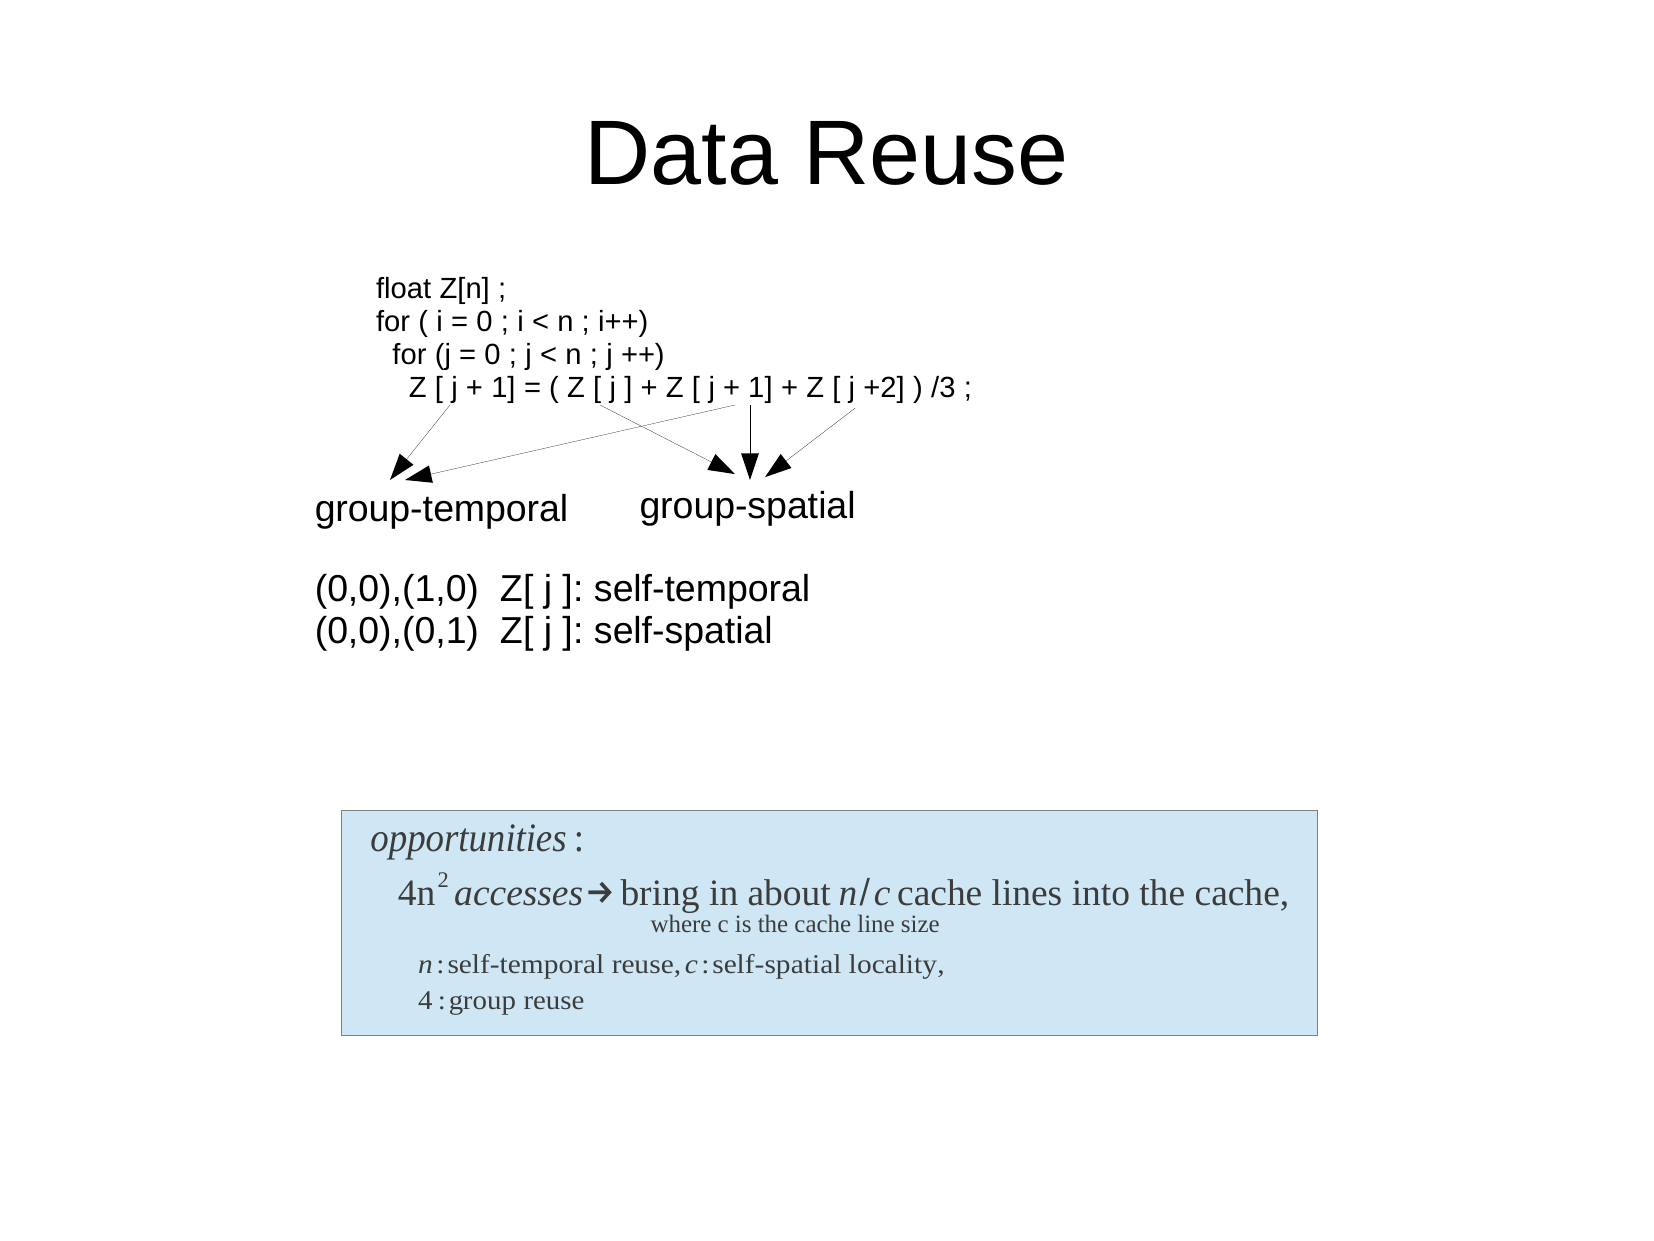

# Data Reuse
float Z[n] ;
for ( i = 0 ; i < n ; i++)
 for (j = 0 ; j < n ; j ++)
 Z [ j + 1] = ( Z [ j ] + Z [ j + 1] + Z [ j +2] ) /3 ;
group-spatial
group-temporal
(0,0),(1,0) Z[ j ]: self-temporal
(0,0),(0,1) Z[ j ]: self-spatial